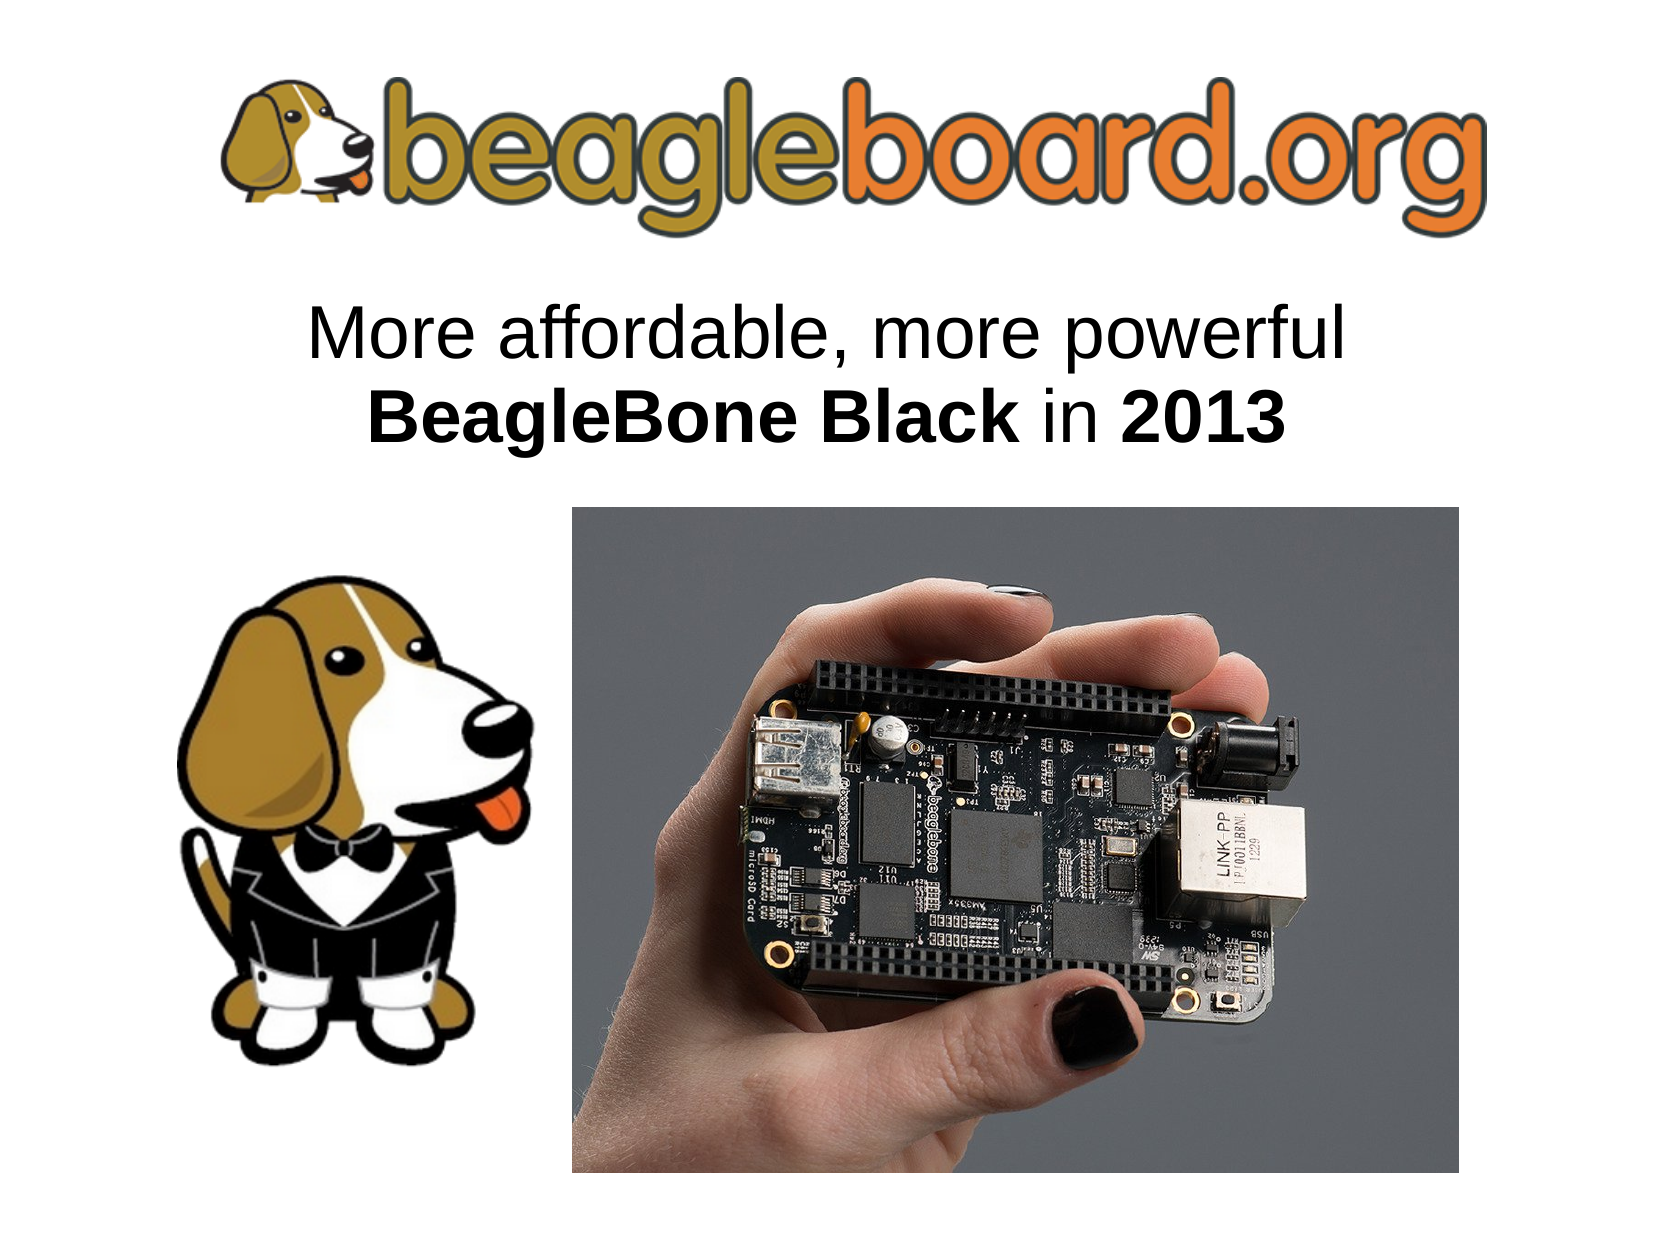

# More affordable, more powerful BeagleBone Black in 2013